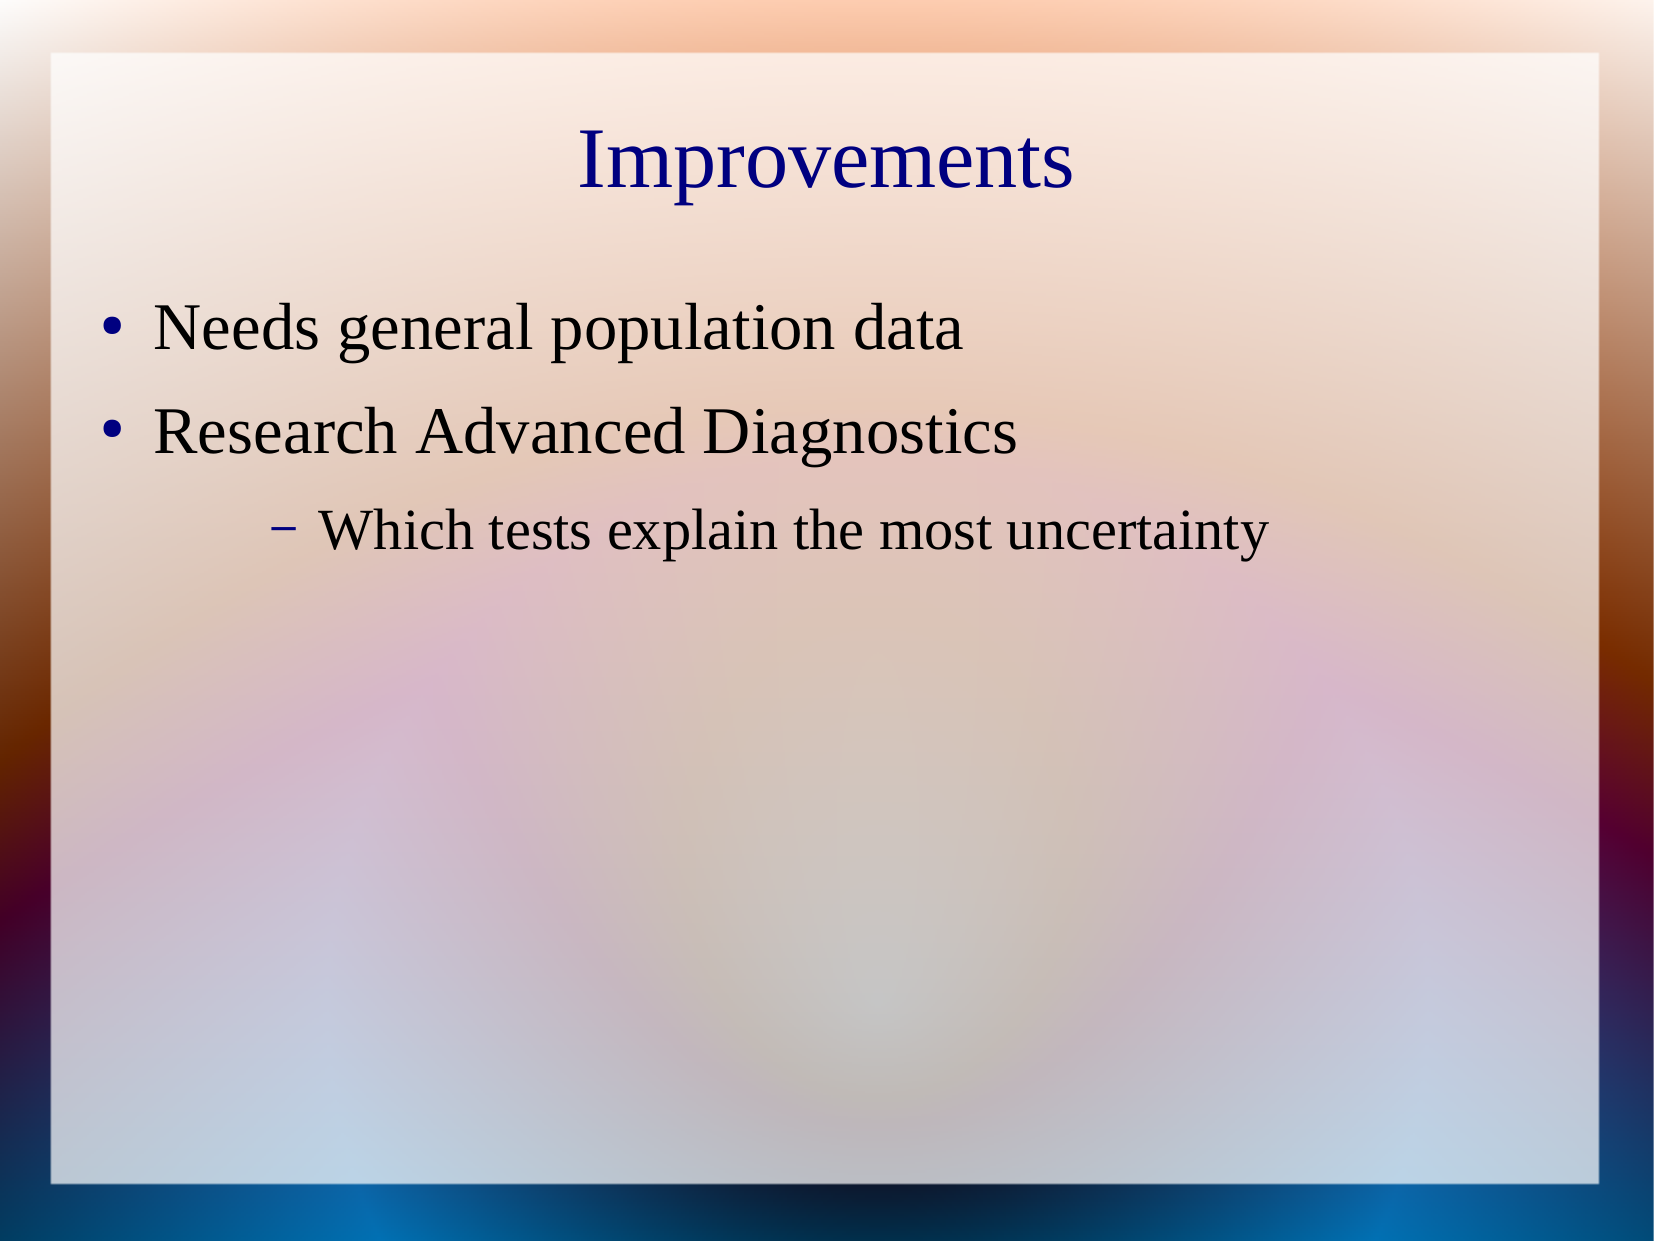

# Improvements
Needs general population data
Research Advanced Diagnostics
Which tests explain the most uncertainty